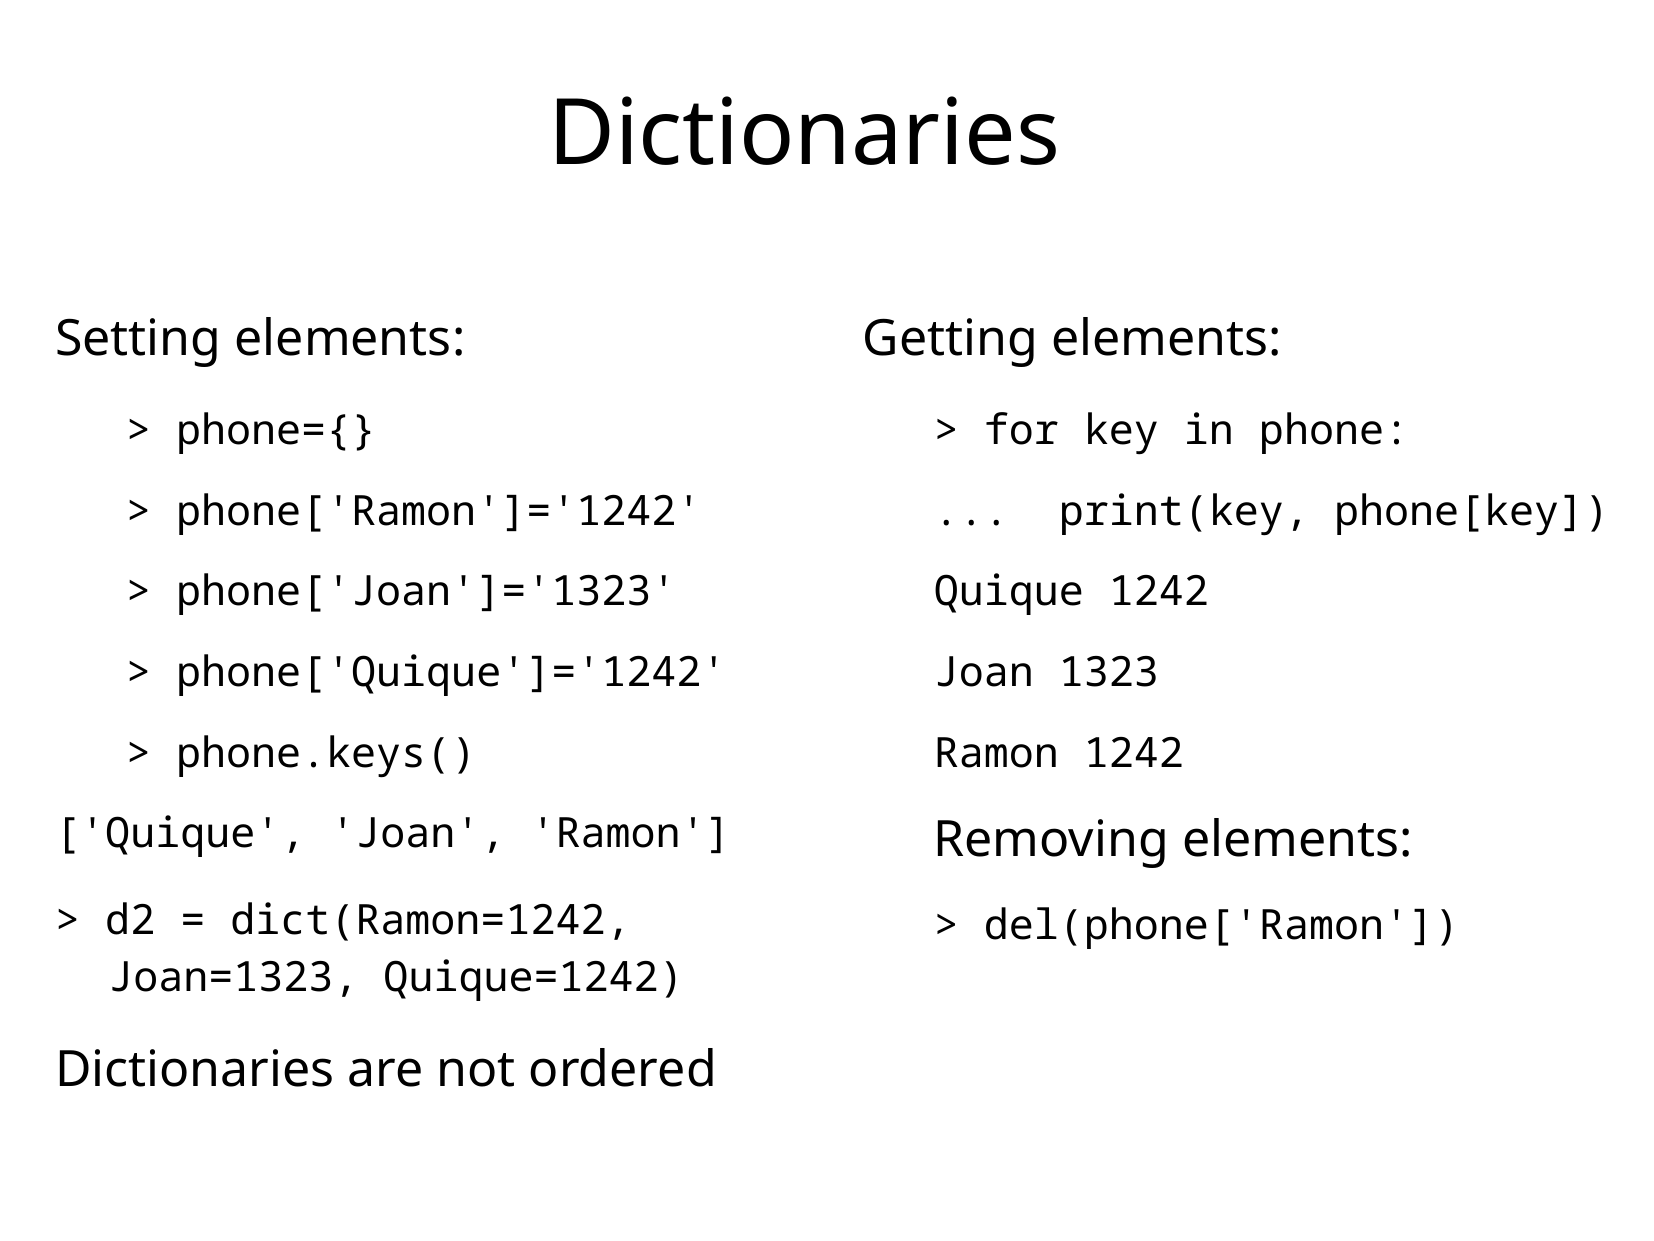

# Dictionaries
Setting elements:
> phone={}
> phone['Ramon']='1242'
> phone['Joan']='1323'
> phone['Quique']='1242'
> phone.keys()
['Quique', 'Joan', 'Ramon']
> d2 = dict(Ramon=1242, Joan=1323, Quique=1242)
Dictionaries are not ordered
Getting elements:
> for key in phone:
... print(key, phone[key])
Quique 1242
Joan 1323
Ramon 1242
Removing elements:
> del(phone['Ramon'])